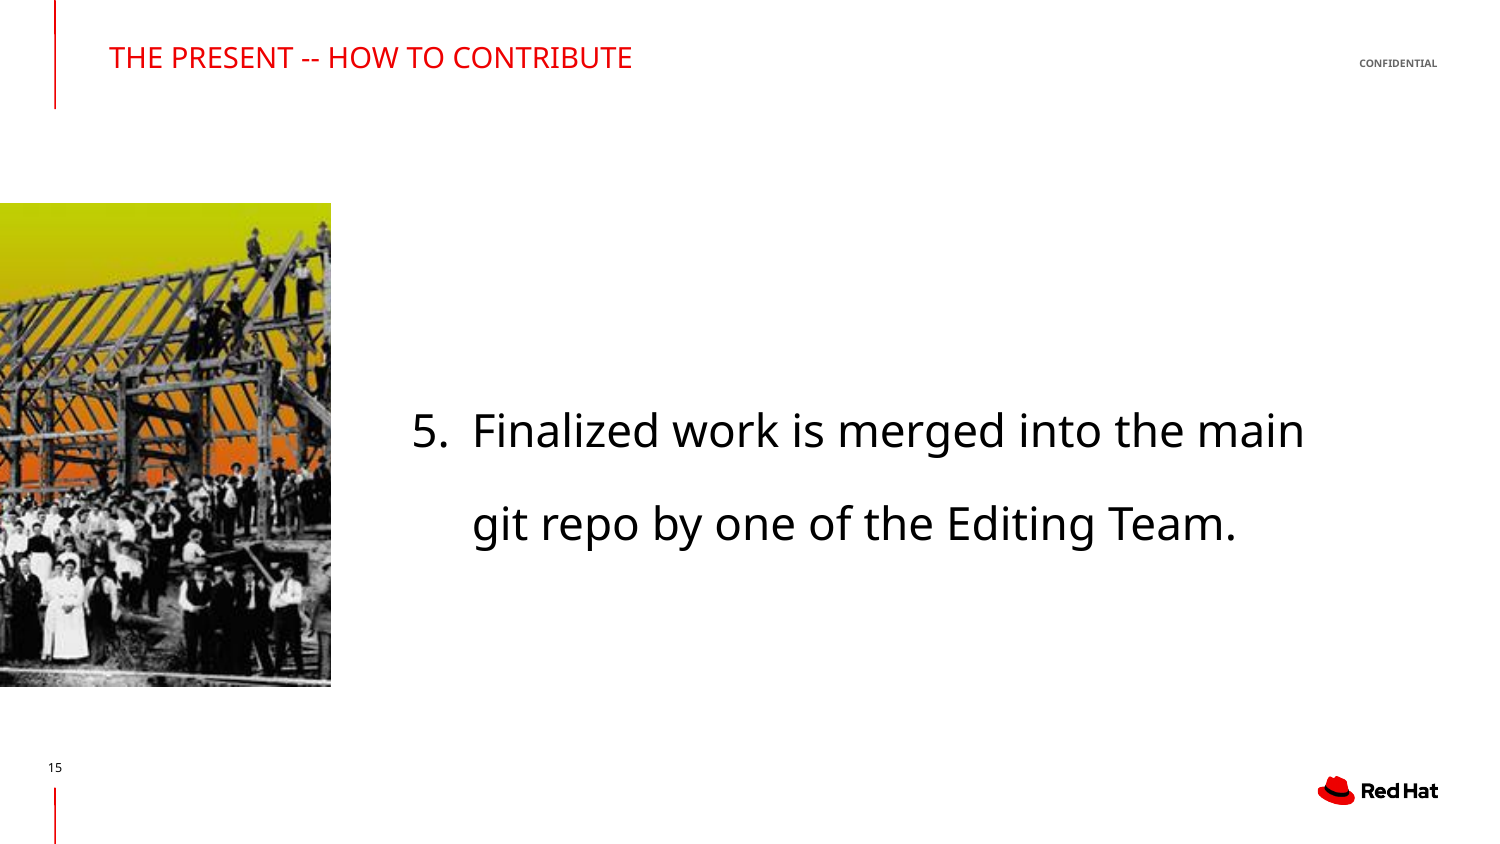

# THE PRESENT -- HOW TO CONTRIBUTE
Finalized work is merged into the main git repo by one of the Editing Team.